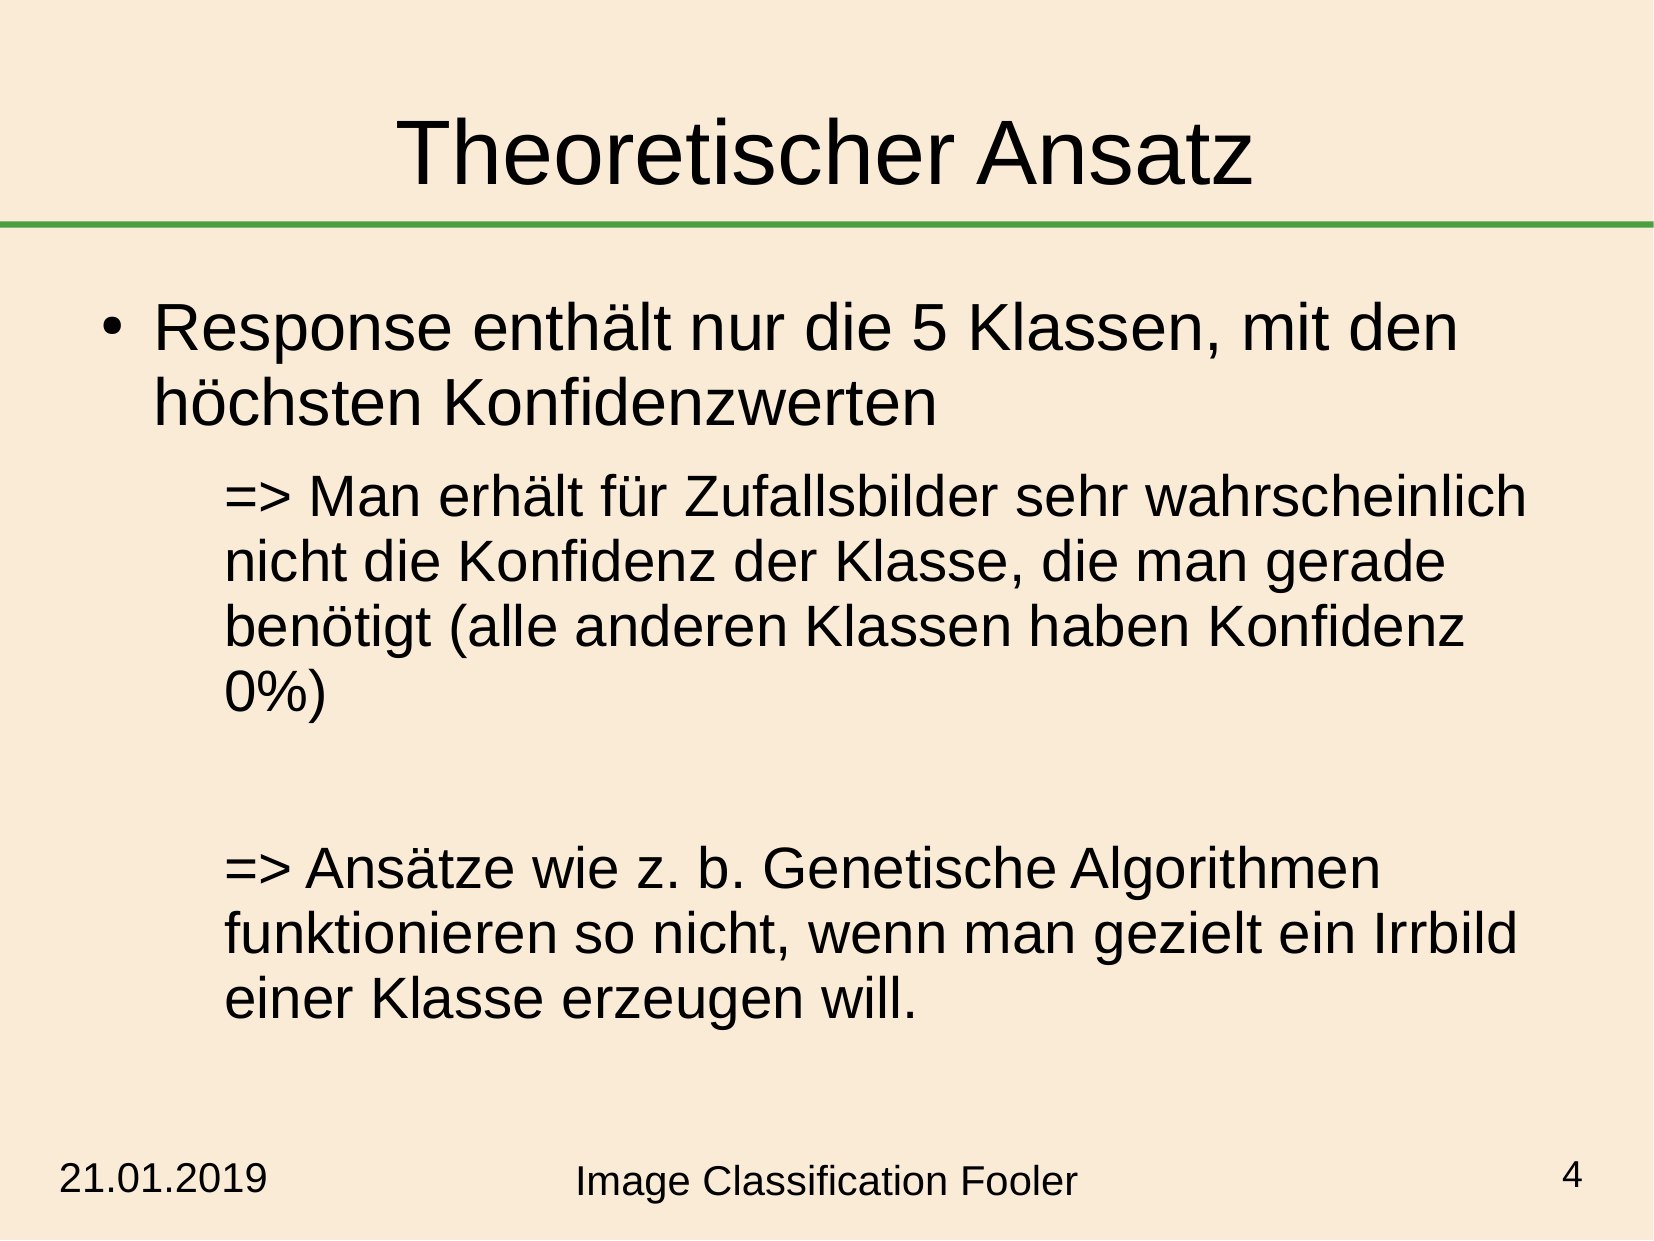

# Theoretischer Ansatz
Response enthält nur die 5 Klassen, mit den höchsten Konfidenzwerten
=> Man erhält für Zufallsbilder sehr wahrscheinlich nicht die Konfidenz der Klasse, die man gerade benötigt (alle anderen Klassen haben Konfidenz 0%)
=> Ansätze wie z. b. Genetische Algorithmen funktionieren so nicht, wenn man gezielt ein Irrbild einer Klasse erzeugen will.